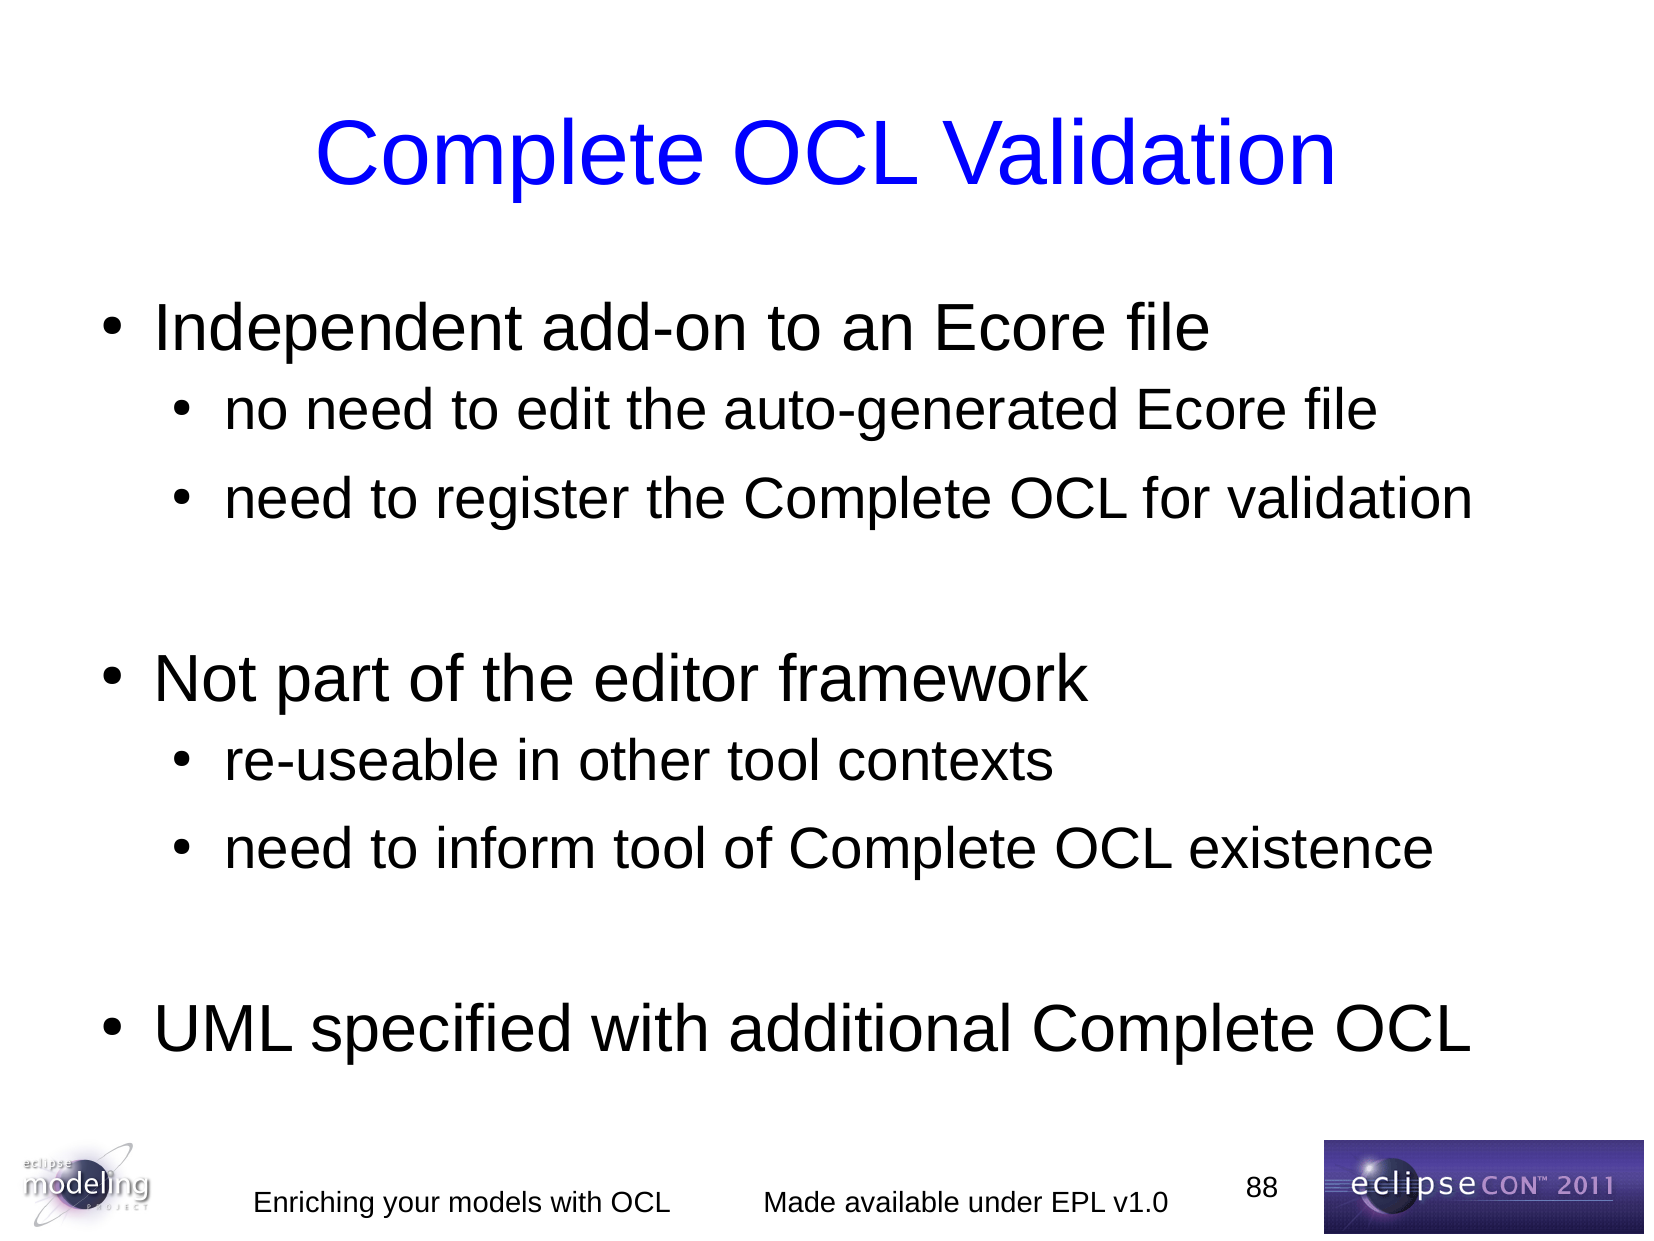

# Complete OCL Validation
Independent add-on to an Ecore file
no need to edit the auto-generated Ecore file
need to register the Complete OCL for validation
Not part of the editor framework
re-useable in other tool contexts
need to inform tool of Complete OCL existence
UML specified with additional Complete OCL
88
Enriching your models with OCL